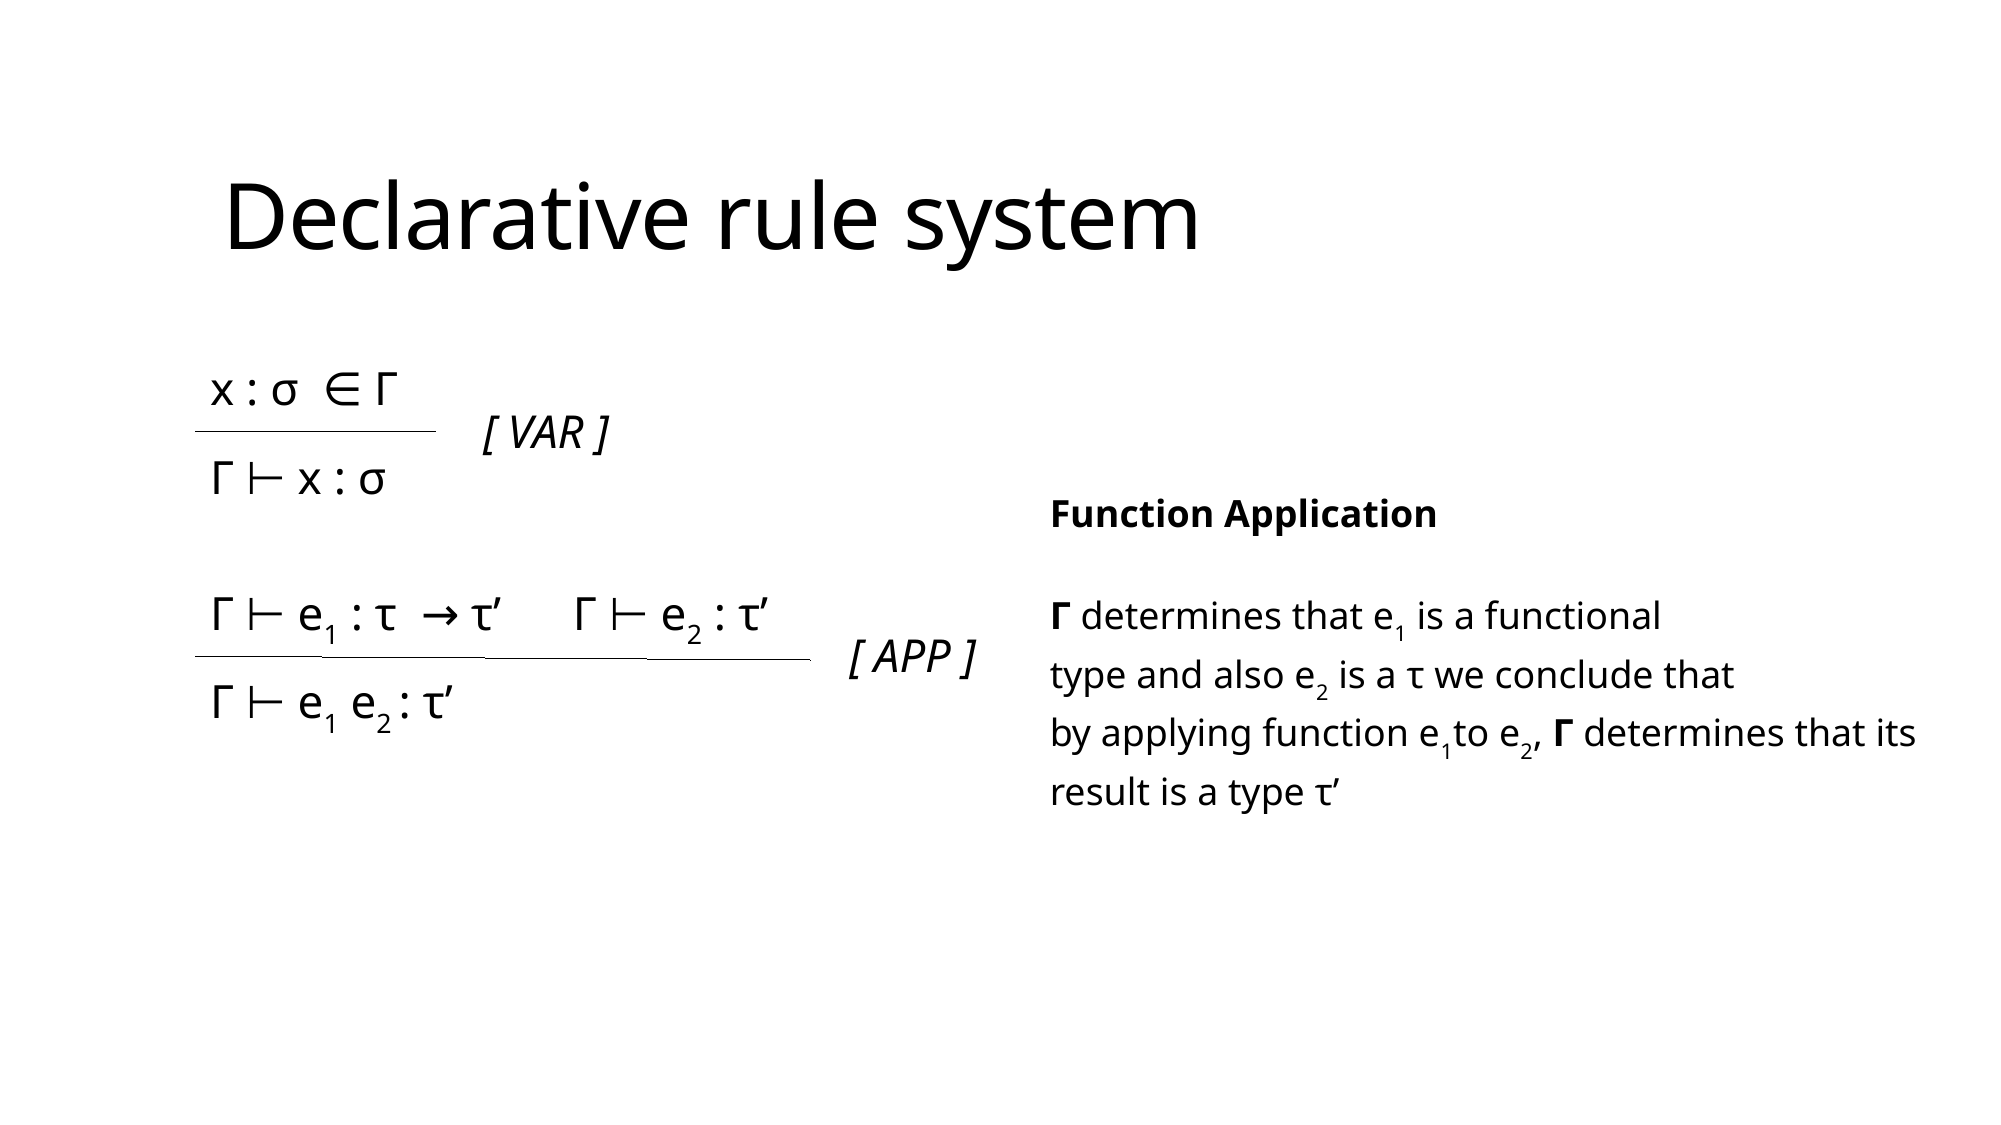

# Declarative rule system
x : σ ∈ Γ
[ VAR ]
Γ ⊢ x : σ
Function Application
Γ determines that e1 is a functional
type and also e2 is a τ we conclude that
by applying function e1to e2, Γ determines that its
result is a type τ’
Γ ⊢ e1 : τ → τ’ Γ ⊢ e2 : τ’
[ APP ]
Γ ⊢ e1 e2 : τ’